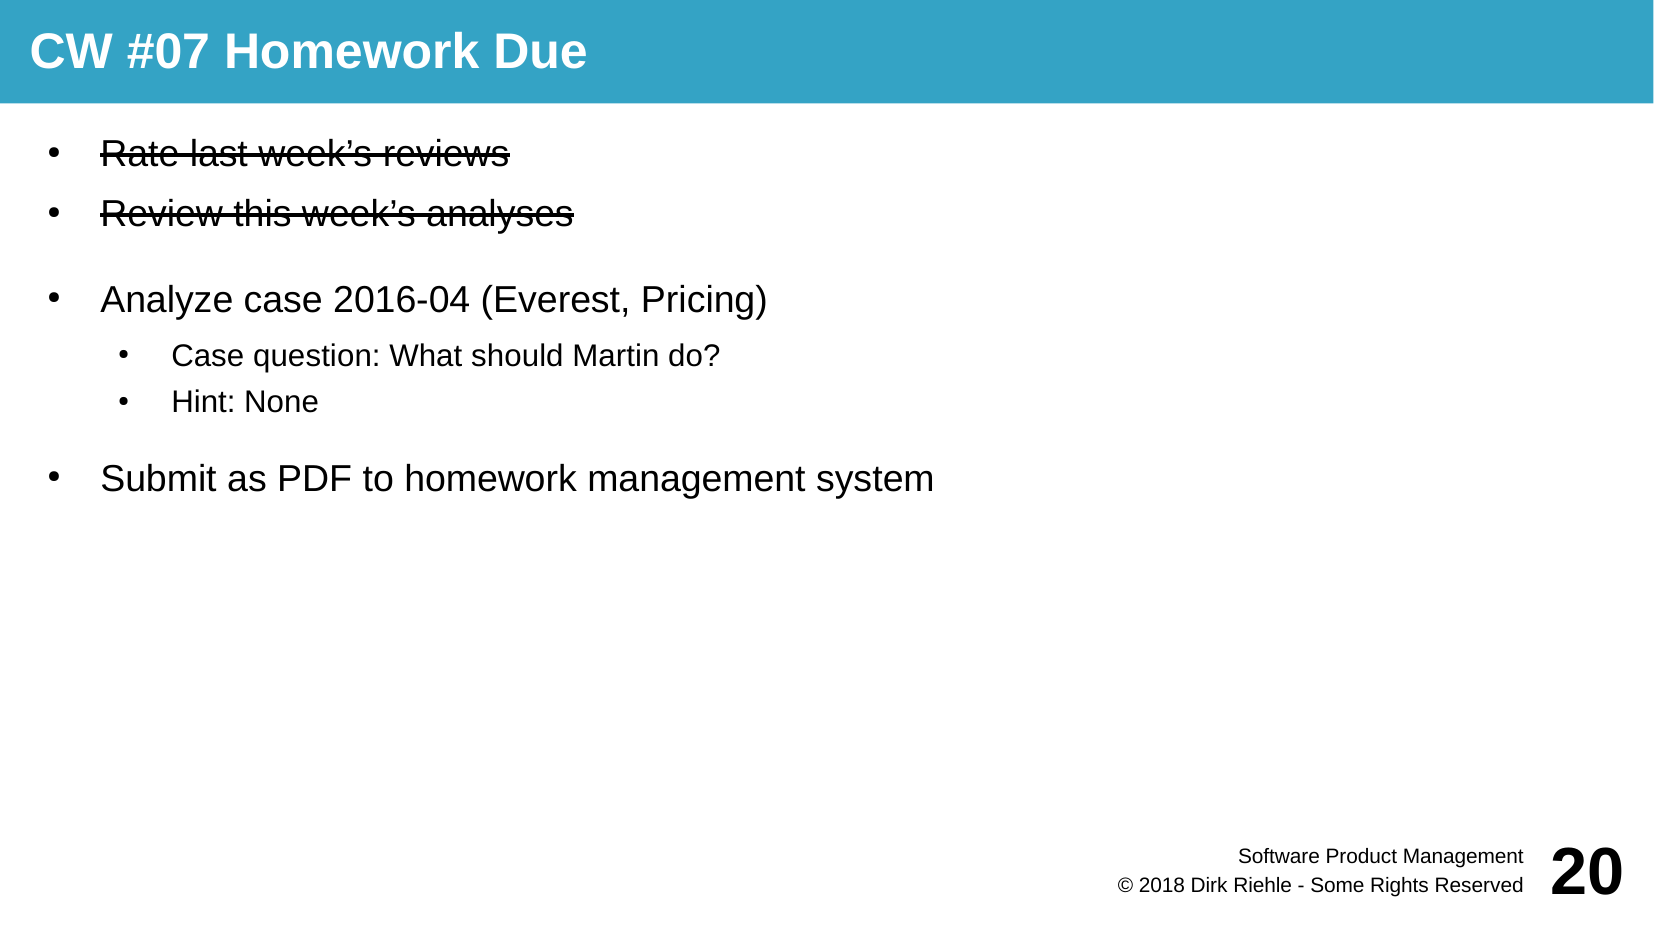

# CW #07 Homework Due
Rate last week’s reviews
Review this week’s analyses
Analyze case 2016-04 (Everest, Pricing)
Case question: What should Martin do?
Hint: None
Submit as PDF to homework management system
Software Product Management
20
© 2018 Dirk Riehle - Some Rights Reserved